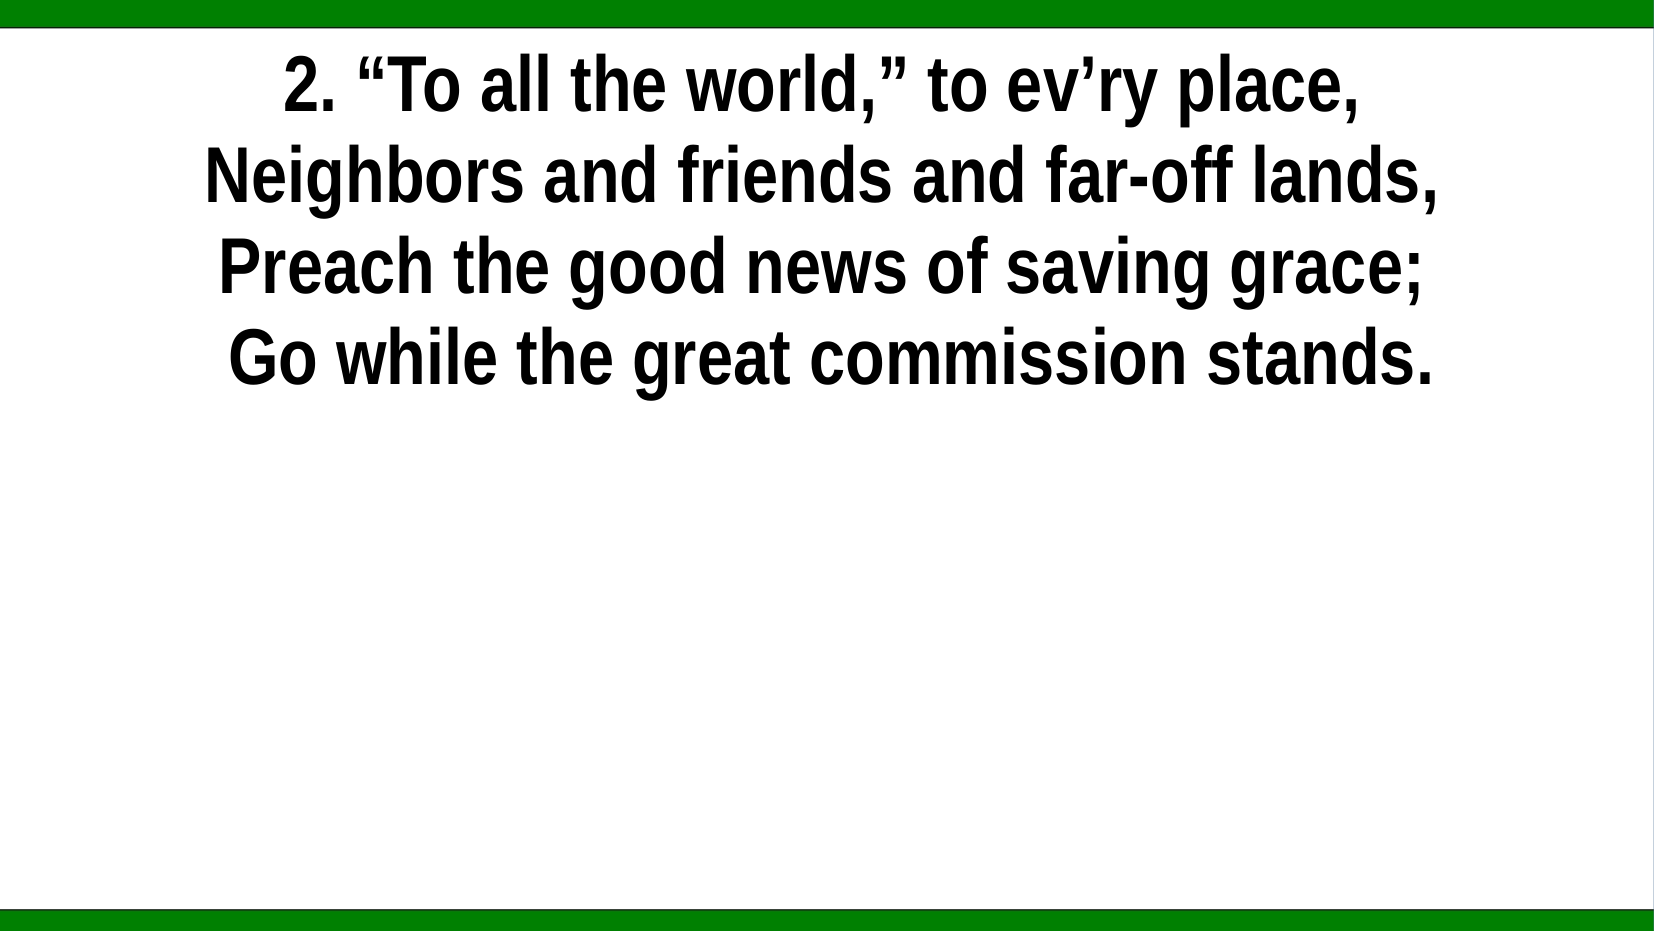

2. “To all the world,” to ev’ry place,
Neighbors and friends and far-off lands,
Preach the good news of saving grace;
Go while the great commission stands.